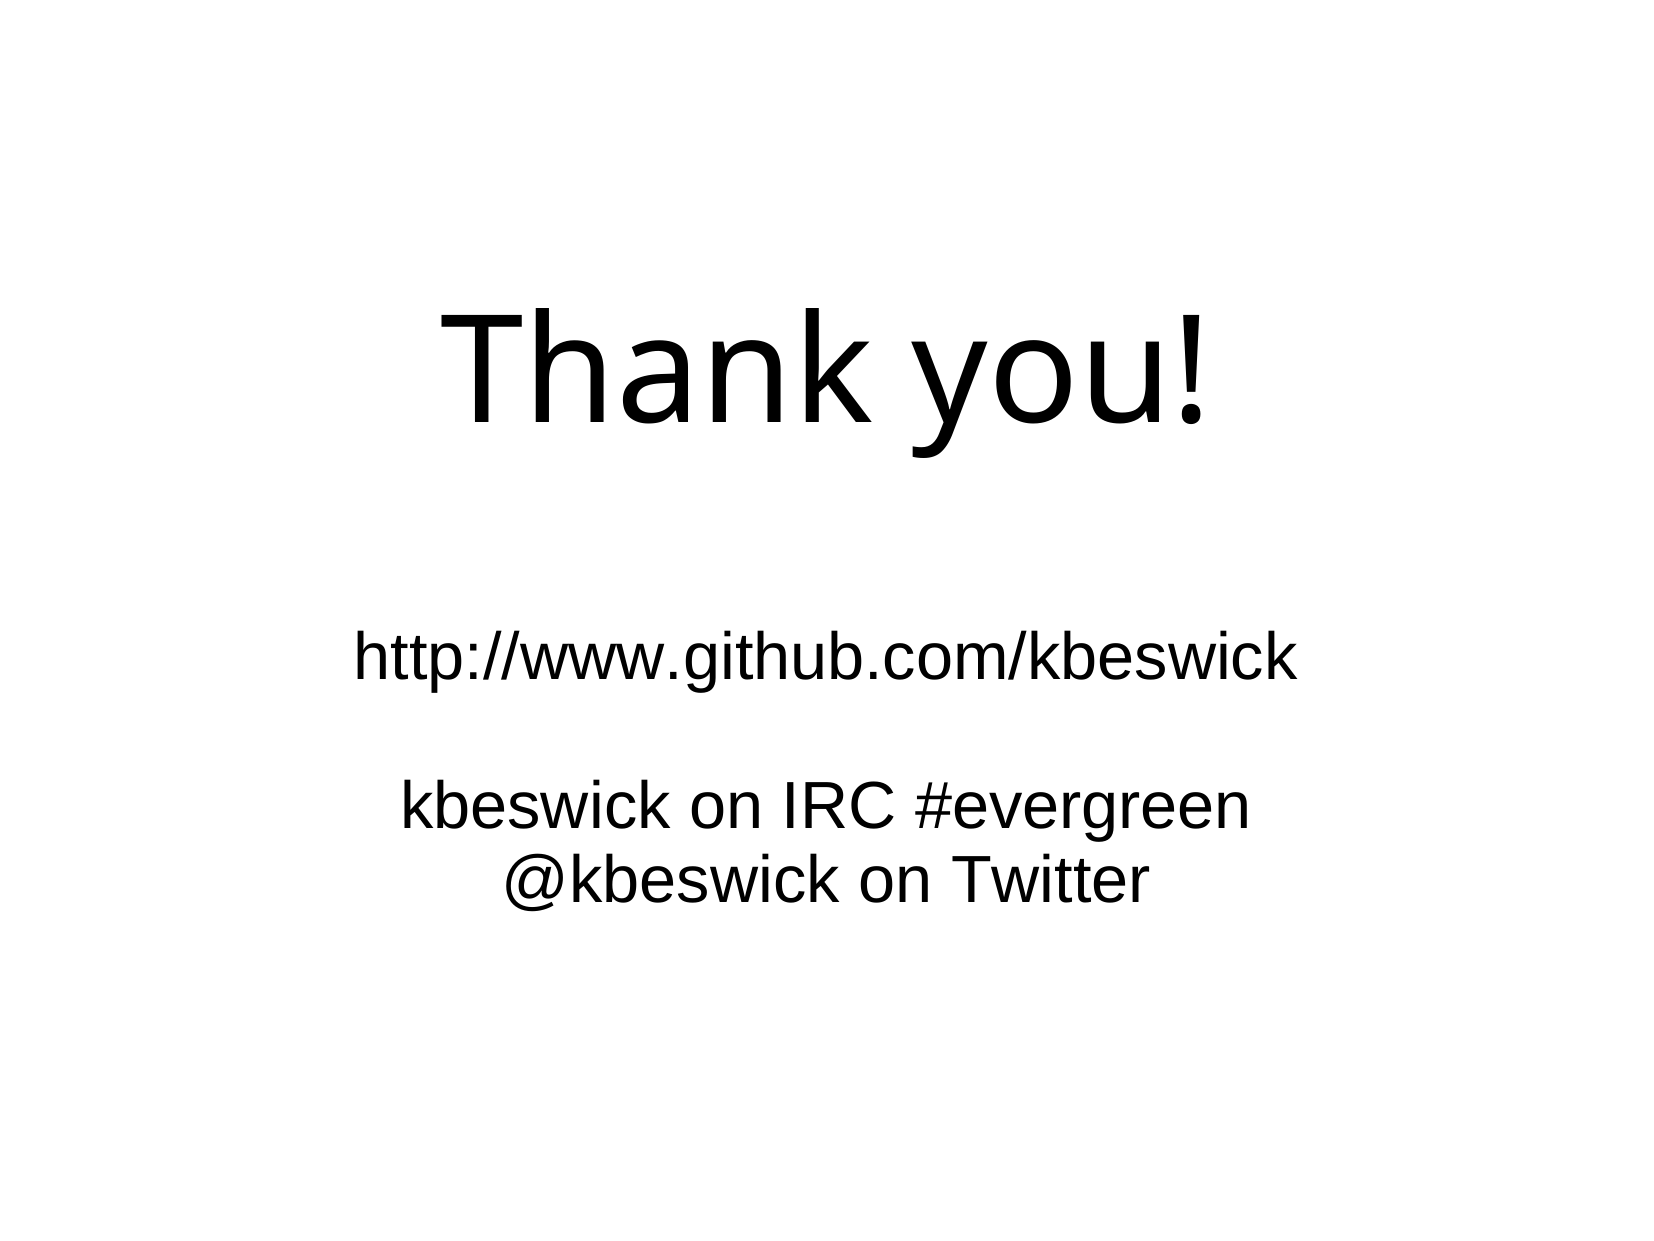

Thank you!
http://www.github.com/kbeswick
kbeswick on IRC #evergreen
@kbeswick on Twitter